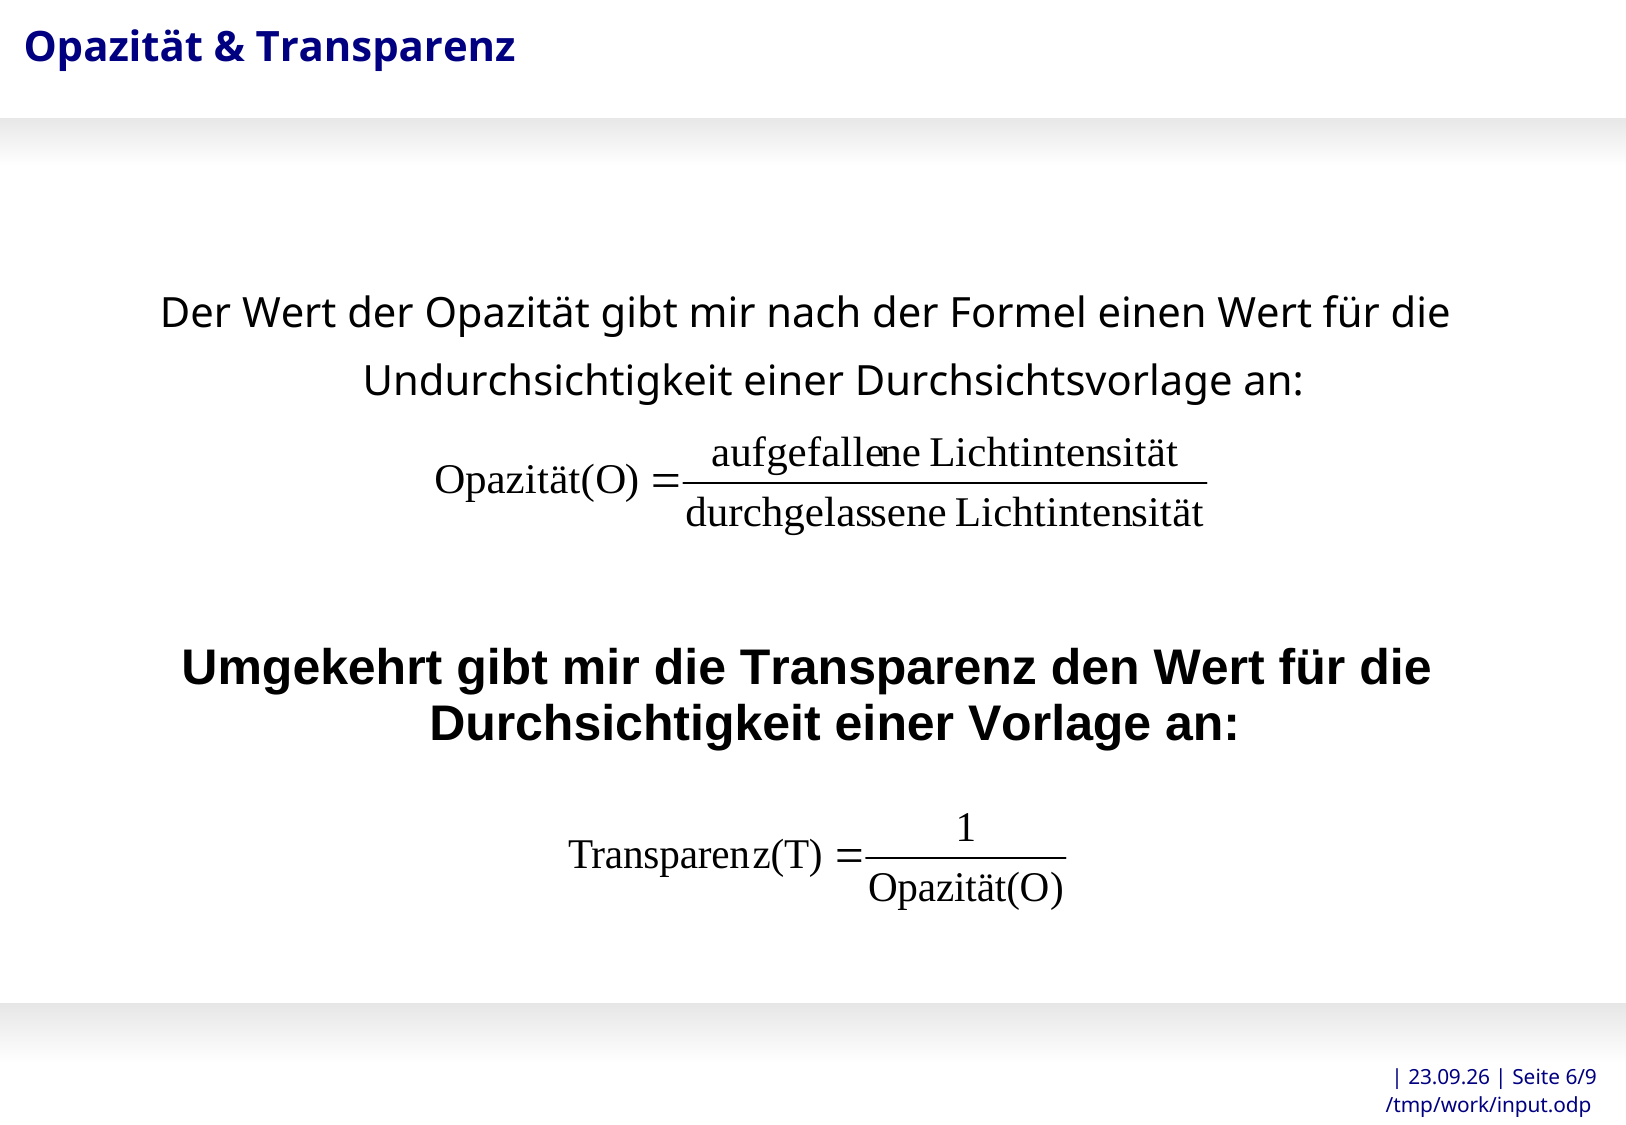

# Opazität & Transparenz
Der Wert der Opazität gibt mir nach der Formel einen Wert für die Undurchsichtigkeit einer Durchsichtsvorlage an:
Umgekehrt gibt mir die Transparenz den Wert für die Durchsichtigkeit einer Vorlage an: